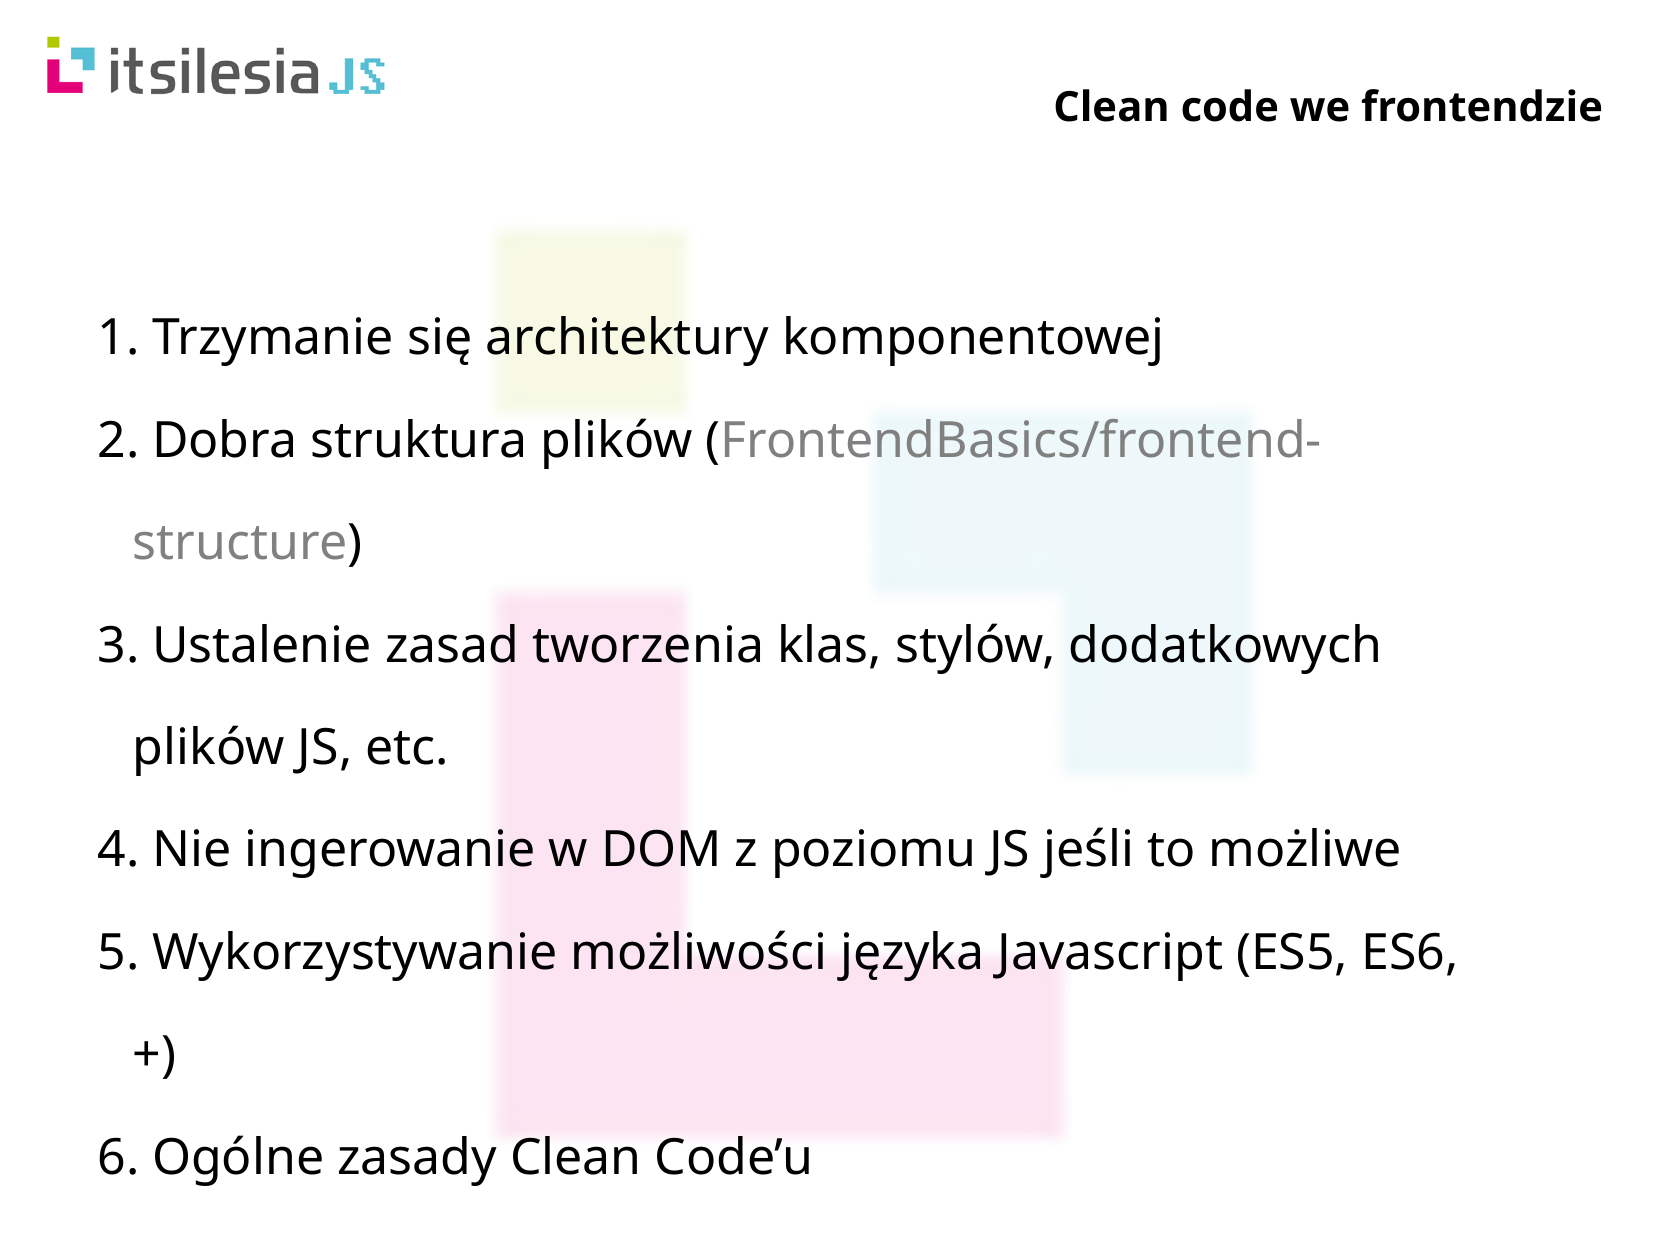

Clean code we frontendzie
 Trzymanie się architektury komponentowej
 Dobra struktura plików (FrontendBasics/frontend-structure)
 Ustalenie zasad tworzenia klas, stylów, dodatkowych plików JS, etc.
 Nie ingerowanie w DOM z poziomu JS jeśli to możliwe
 Wykorzystywanie możliwości języka Javascript (ES5, ES6, +)
 Ogólne zasady Clean Code’u